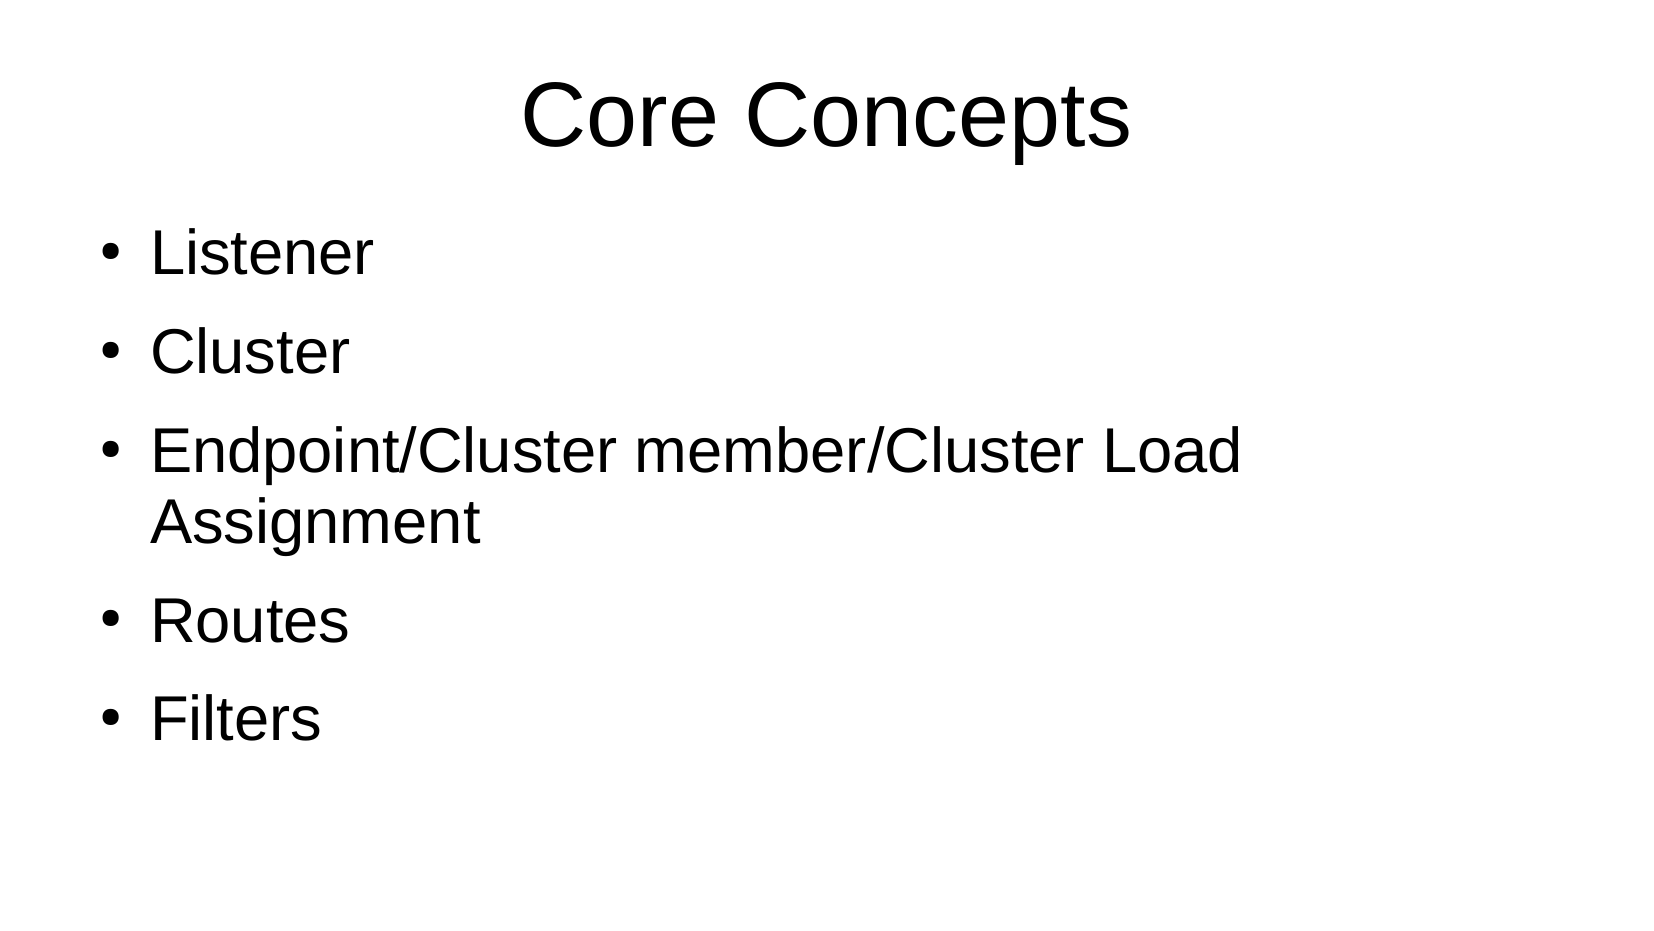

# Core Concepts
Listener
Cluster
Endpoint/Cluster member/Cluster Load Assignment
Routes
Filters